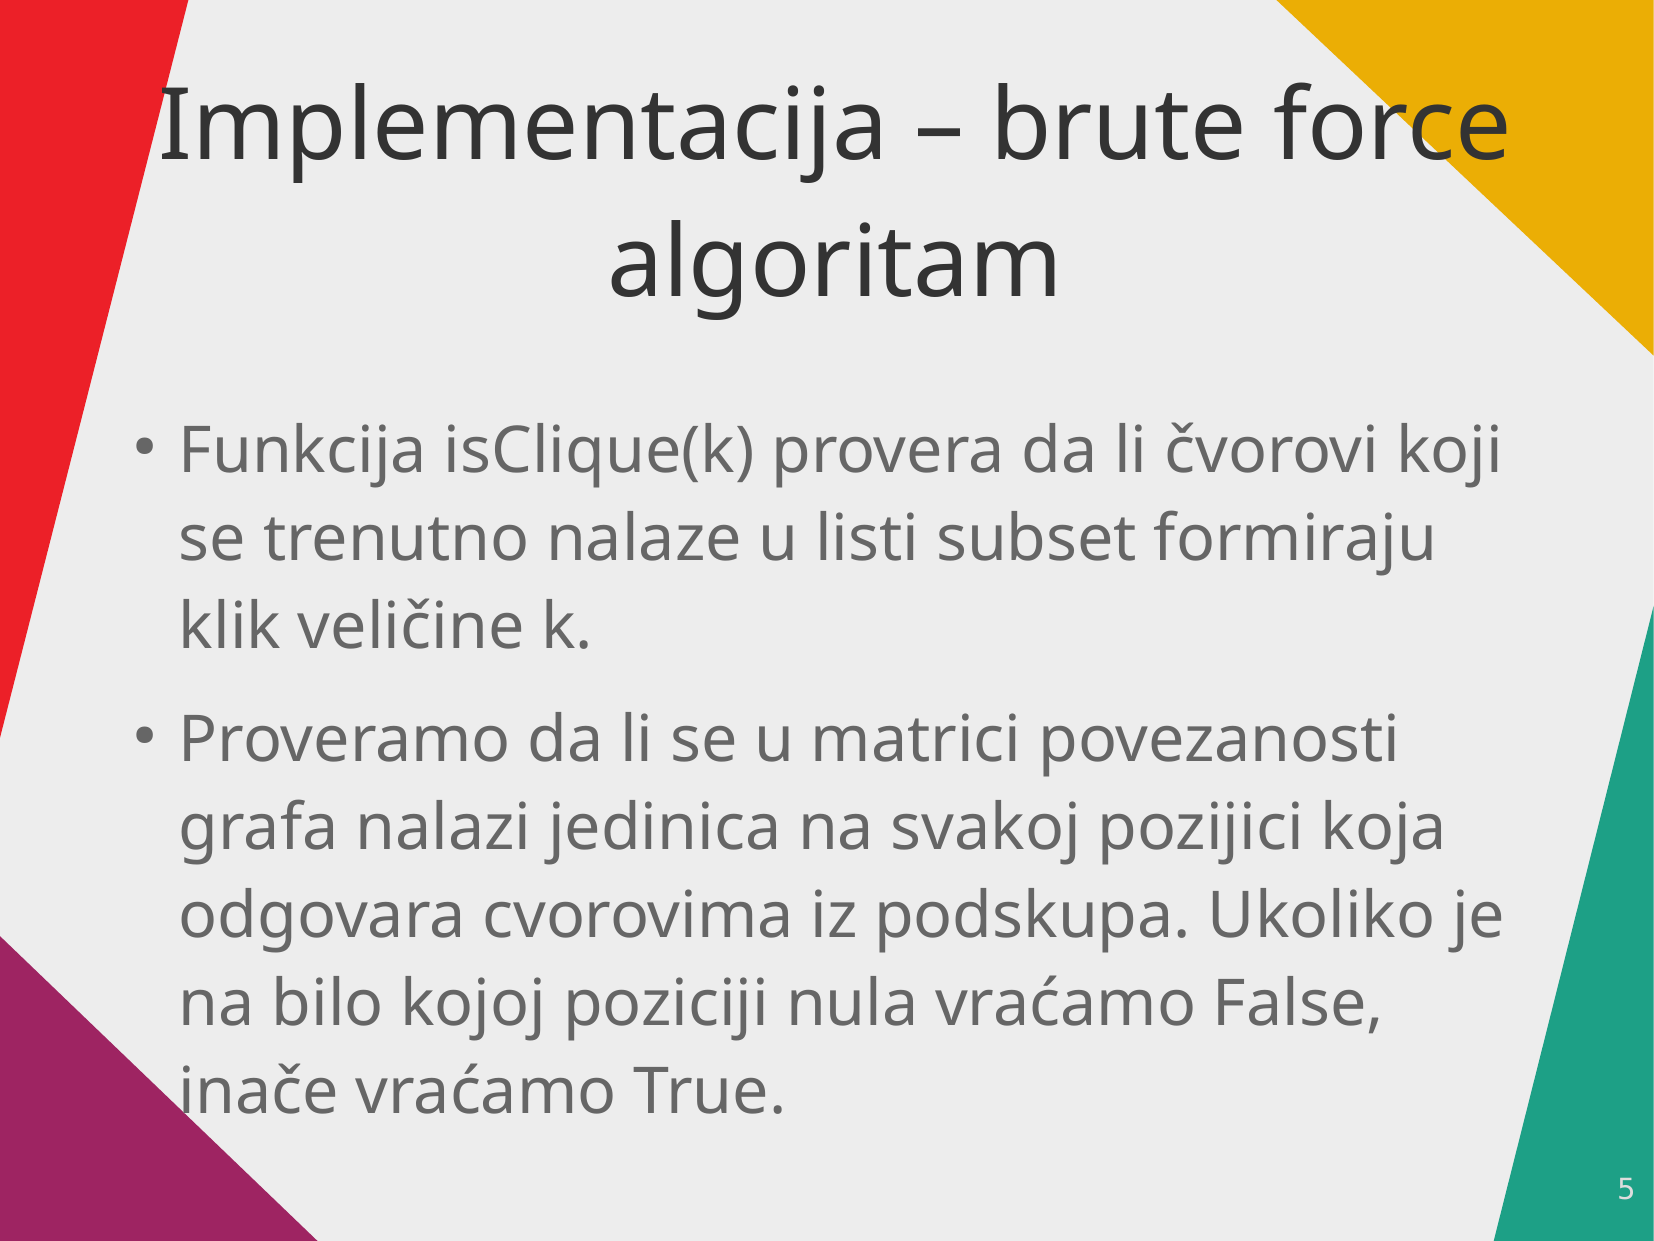

# Implementacija – brute force algoritam
Funkcija isClique(k) provera da li čvorovi koji se trenutno nalaze u listi subset formiraju klik veličine k.
Proveramo da li se u matrici povezanosti grafa nalazi jedinica na svakoj pozijici koja odgovara cvorovima iz podskupa. Ukoliko je na bilo kojoj poziciji nula vraćamo False, inače vraćamo True.
5